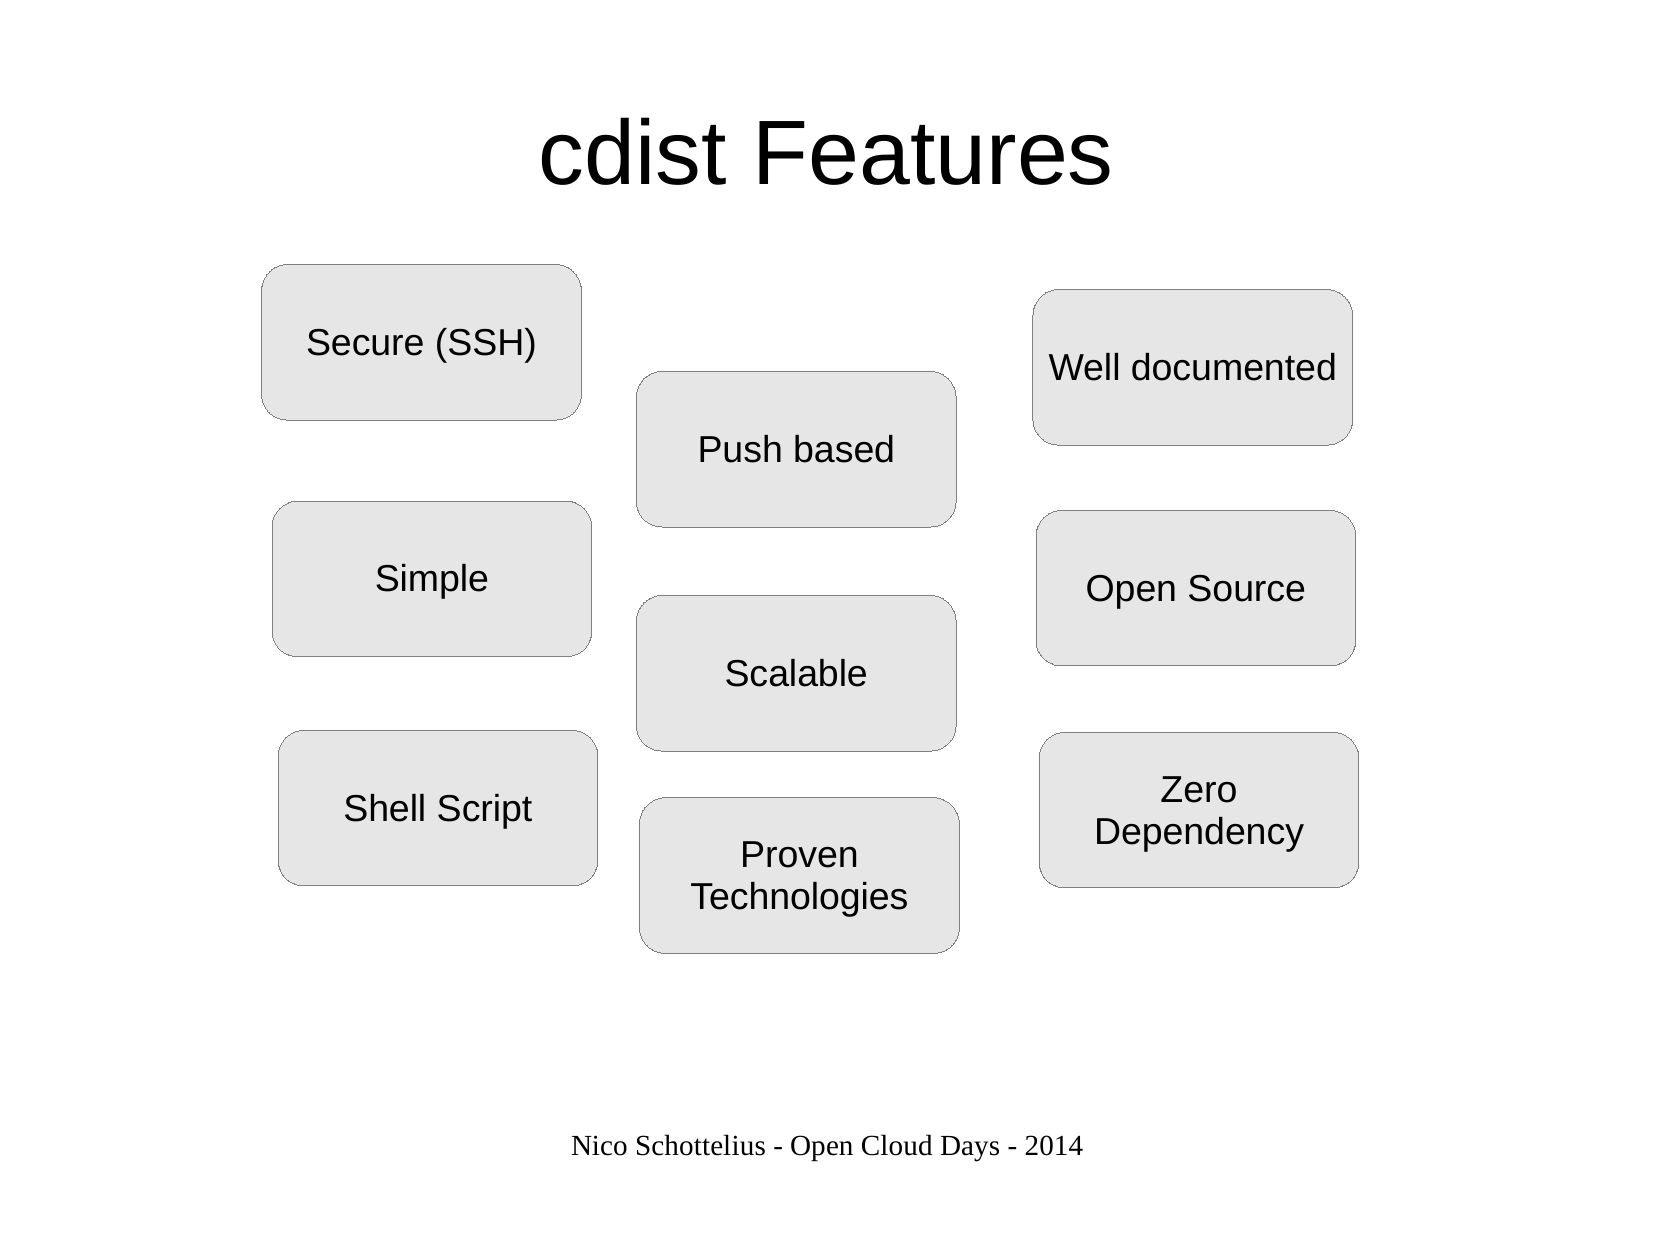

# cdist Features
Secure (SSH)
Well documented
Push based
Simple
Open Source
Scalable
Shell Script
Zero
Dependency
Proven
Technologies
Nico Schottelius - Open Cloud Days - 2014